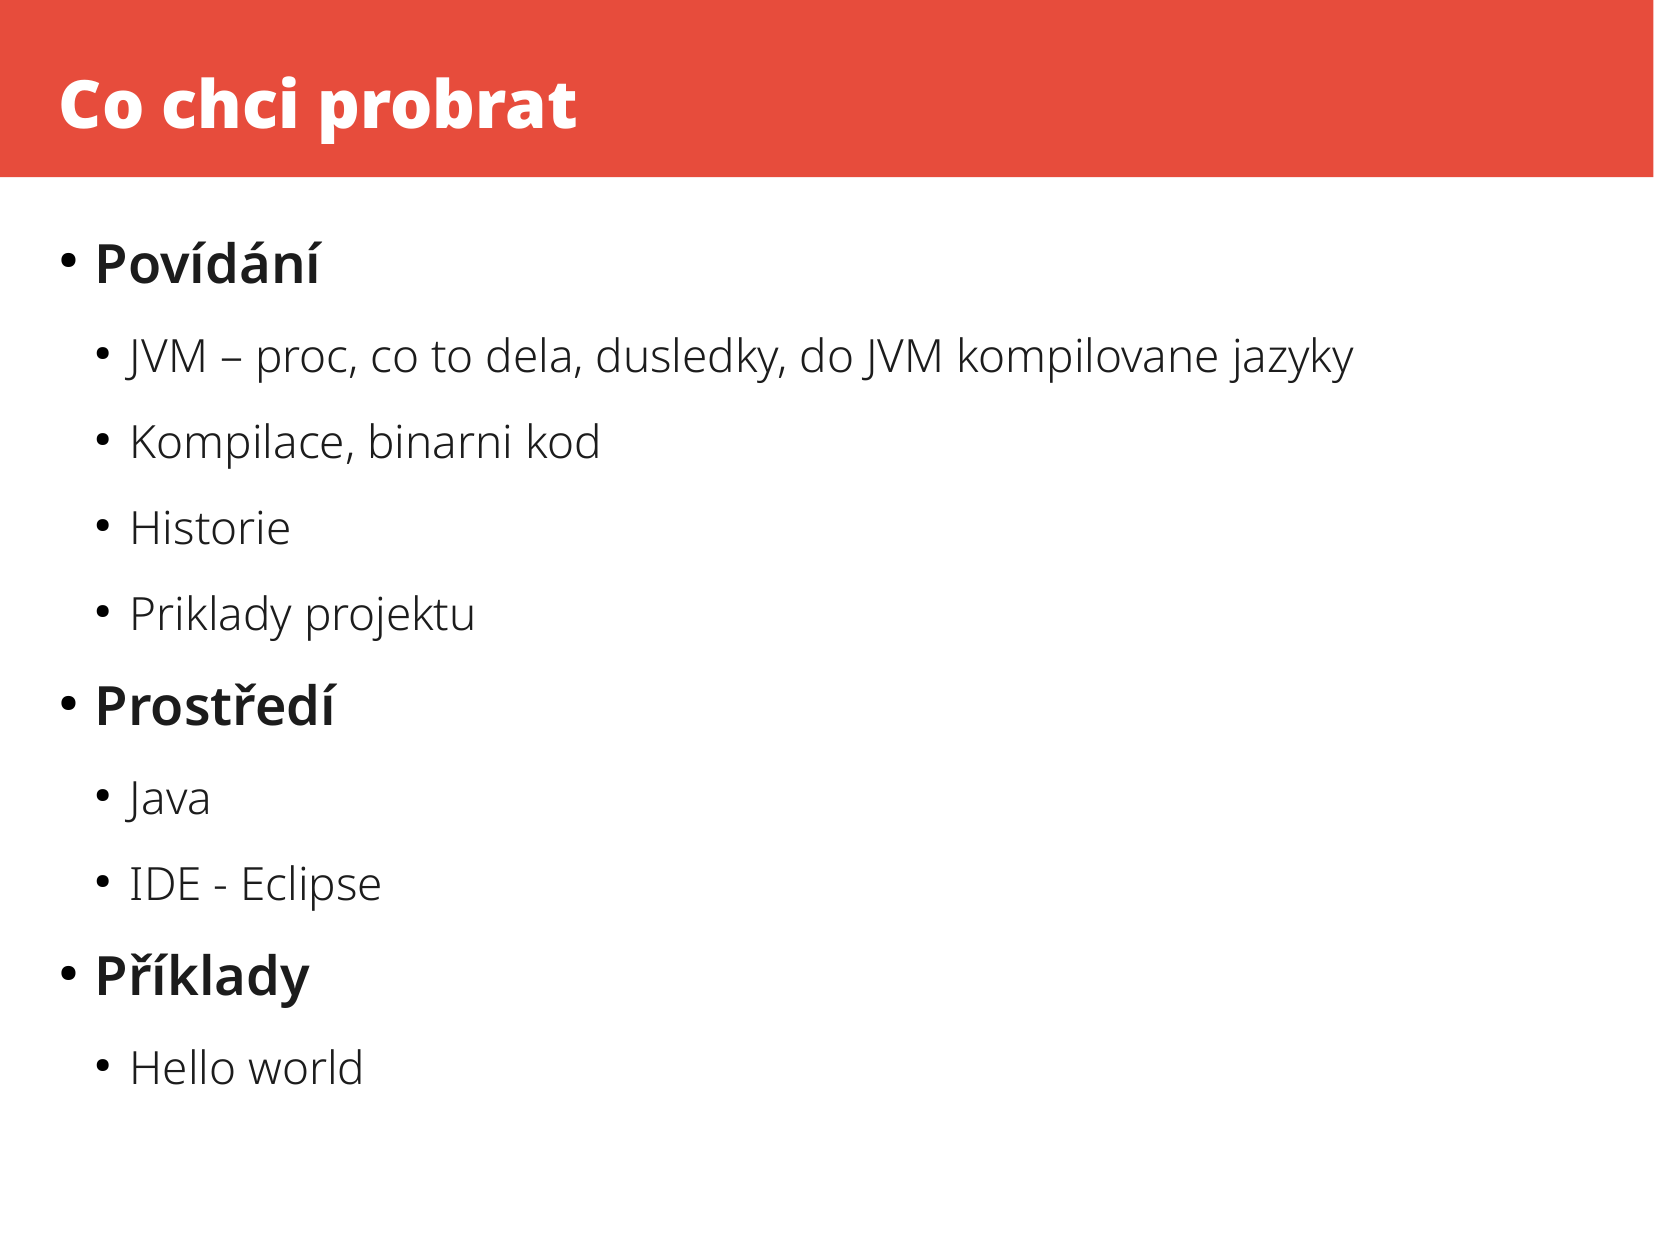

# Co chci probrat
Povídání
JVM – proc, co to dela, dusledky, do JVM kompilovane jazyky
Kompilace, binarni kod
Historie
Priklady projektu
Prostředí
Java
IDE - Eclipse
Příklady
Hello world